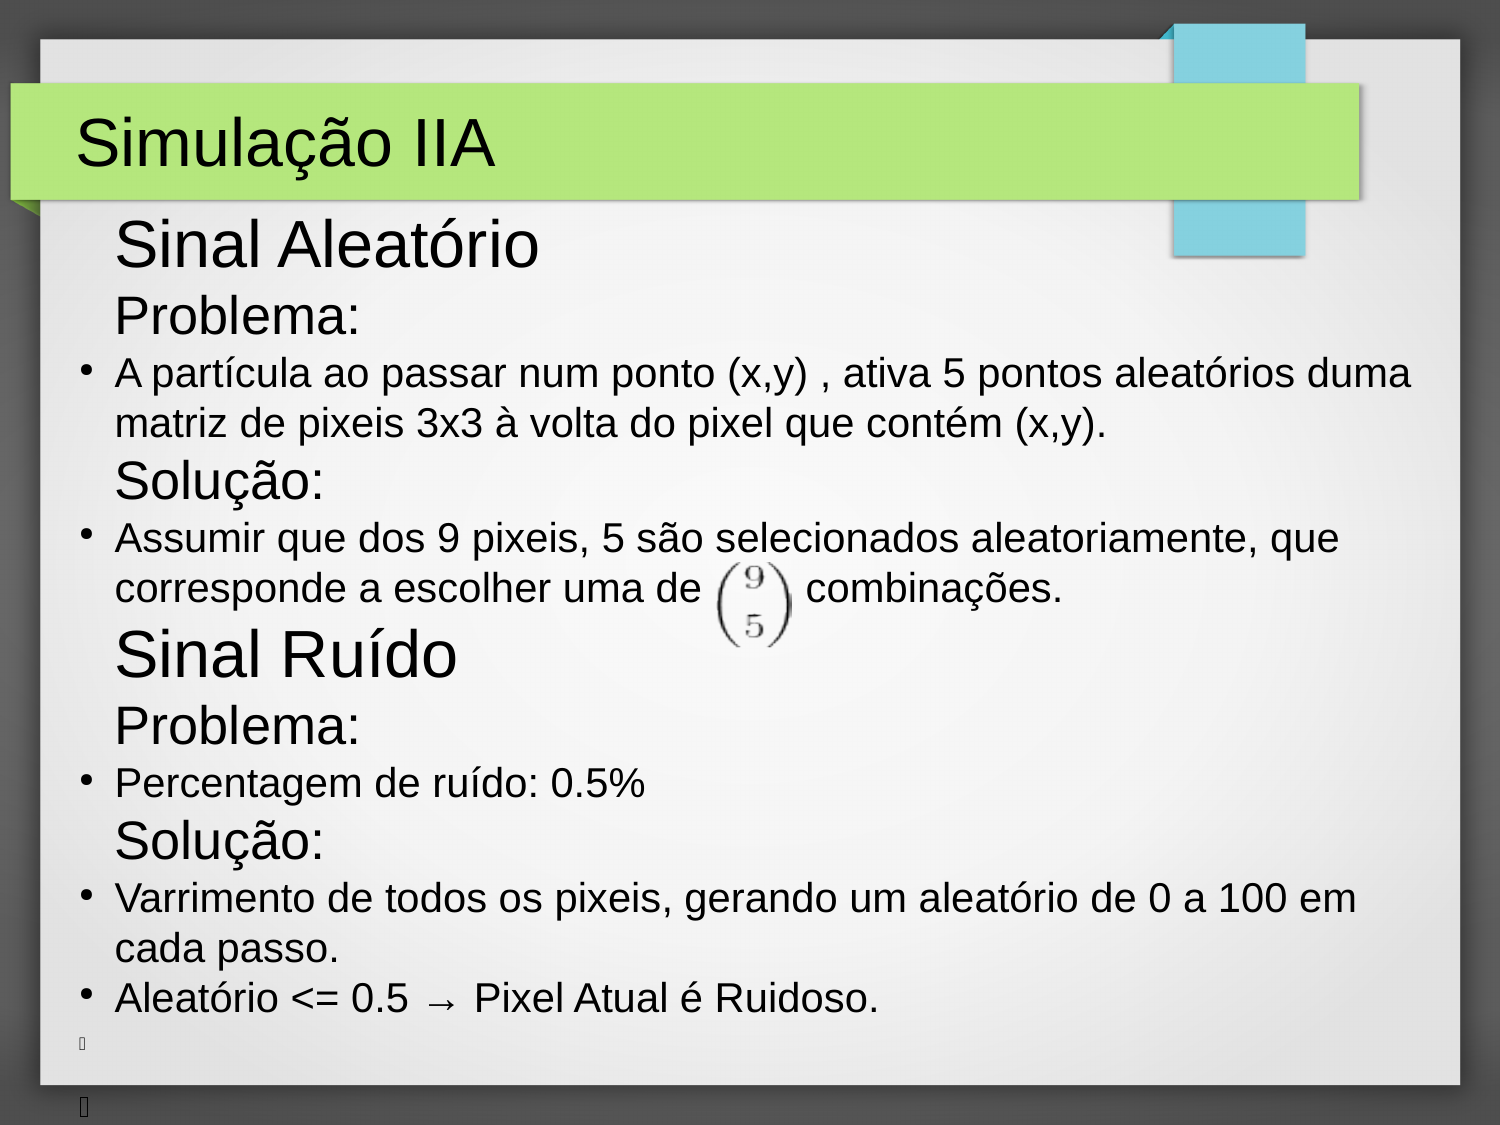

Simulação IIA
Sinal Aleatório
Problema:
A partícula ao passar num ponto (x,y) , ativa 5 pontos aleatórios duma matriz de pixeis 3x3 à volta do pixel que contém (x,y).
Solução:
Assumir que dos 9 pixeis, 5 são selecionados aleatoriamente, que corresponde a escolher uma de combinações.
Sinal Ruído
Problema:
Percentagem de ruído: 0.5%
Solução:
Varrimento de todos os pixeis, gerando um aleatório de 0 a 100 em cada passo.
Aleatório <= 0.5 → Pixel Atual é Ruidoso.